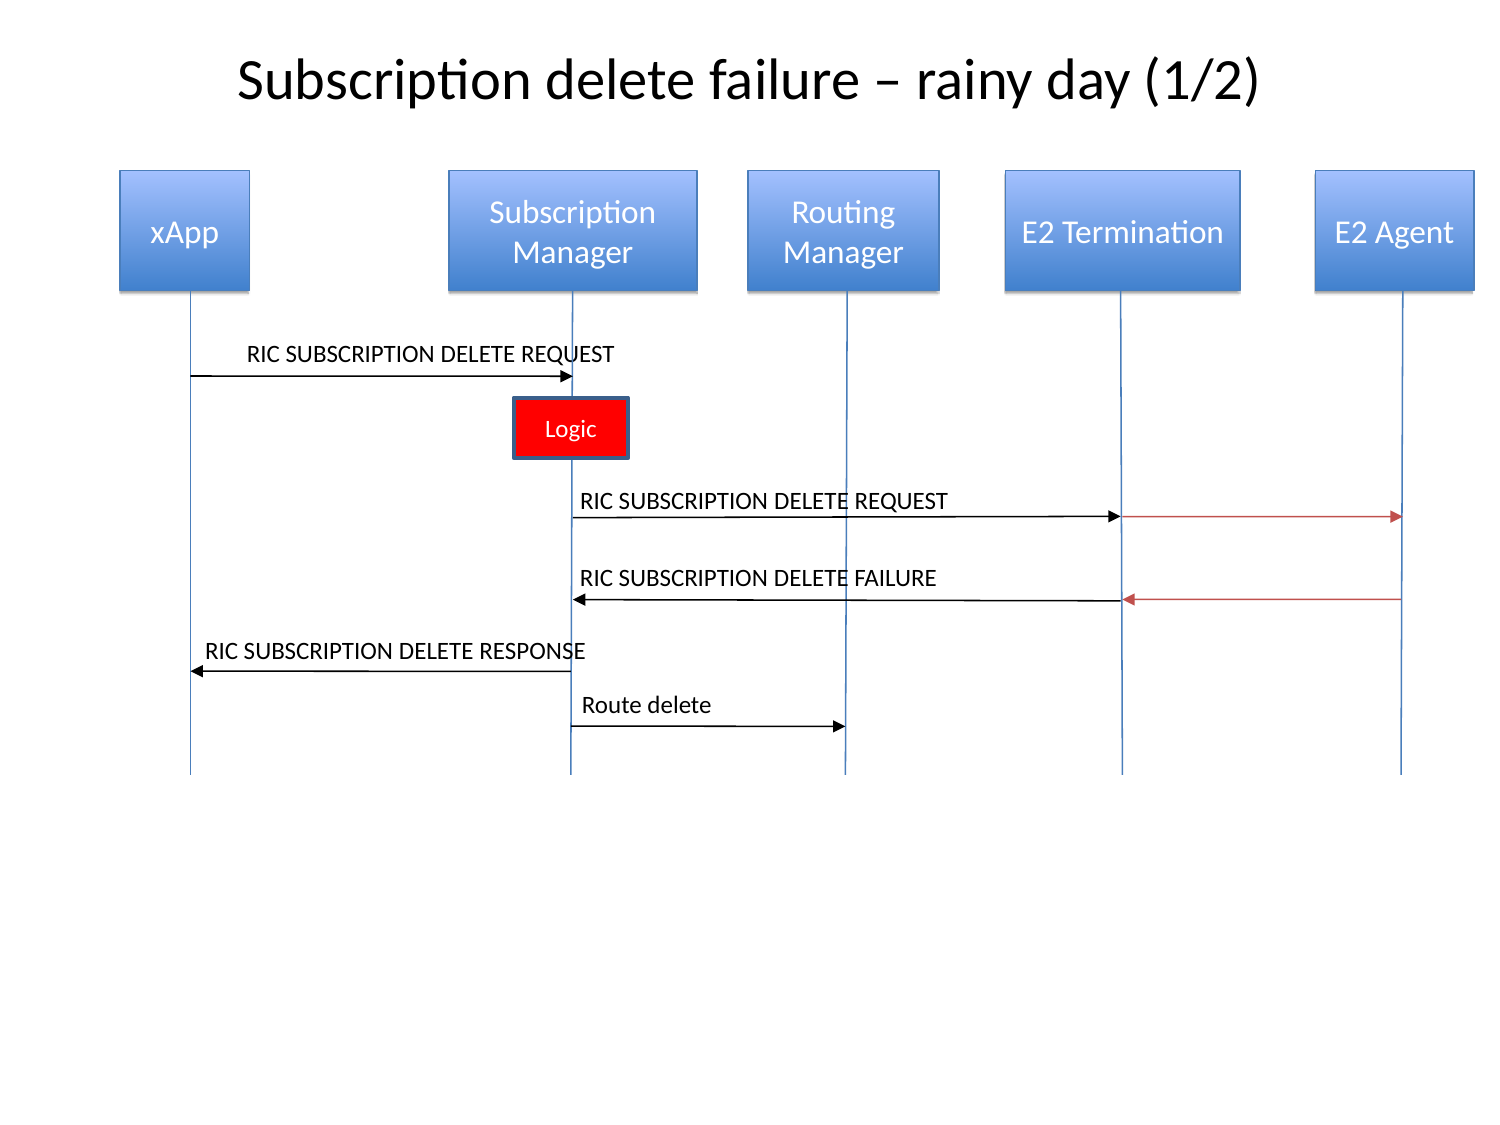

# Subscription delete failure – rainy day (1/2)
xApp
Subscription Manager
Routing
Manager
E2 Termination
E2 Agent
RIC SUBSCRIPTION DELETE REQUEST
 Logic
RIC SUBSCRIPTION DELETE REQUEST
RIC SUBSCRIPTION DELETE FAILURE
RIC SUBSCRIPTION DELETE RESPONSE
Route delete